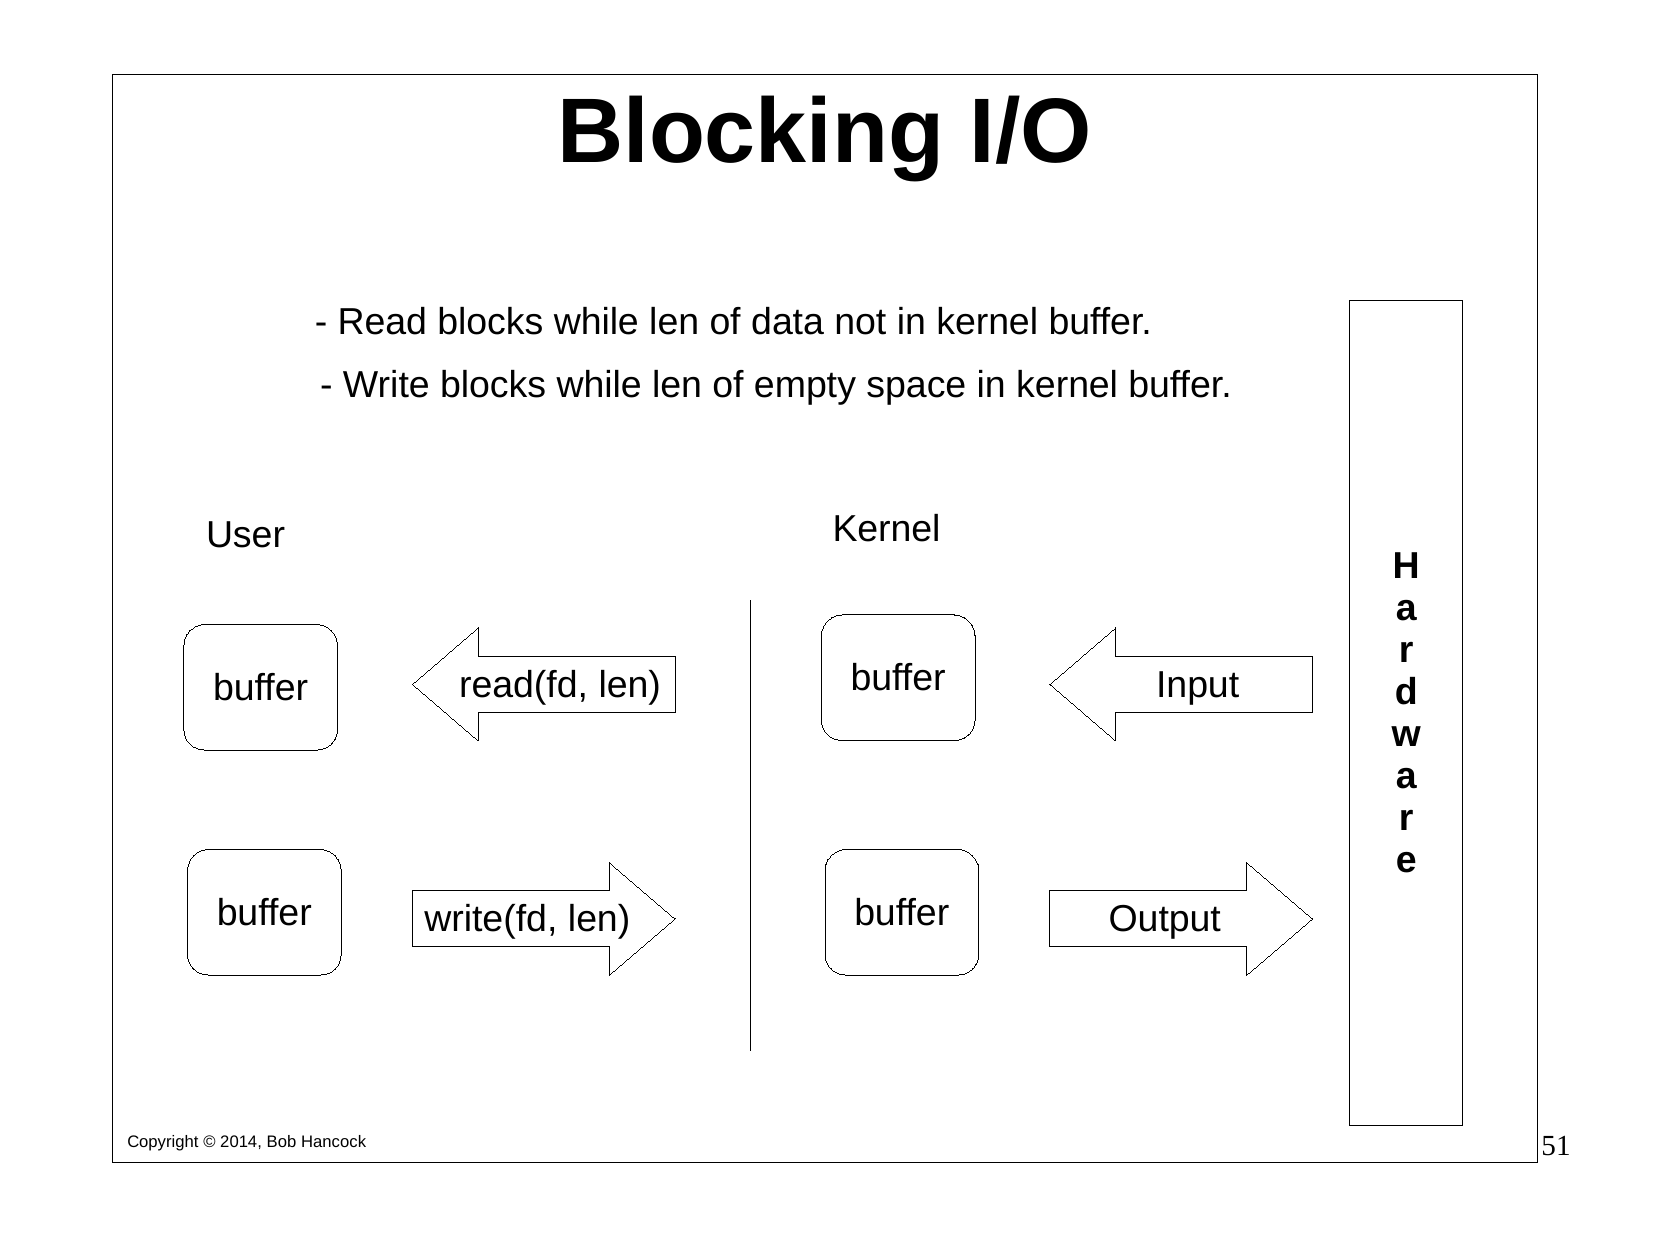

# Blocking I/O
- Read blocks while len of data not in kernel buffer.
H
a
r
d
w
a
r
e
- Write blocks while len of empty space in kernel buffer.
Kernel
User
buffer
buffer
read(fd, len)
Input
buffer
buffer
write(fd, len)
Output
Copyright © 2014, Bob Hancock
51